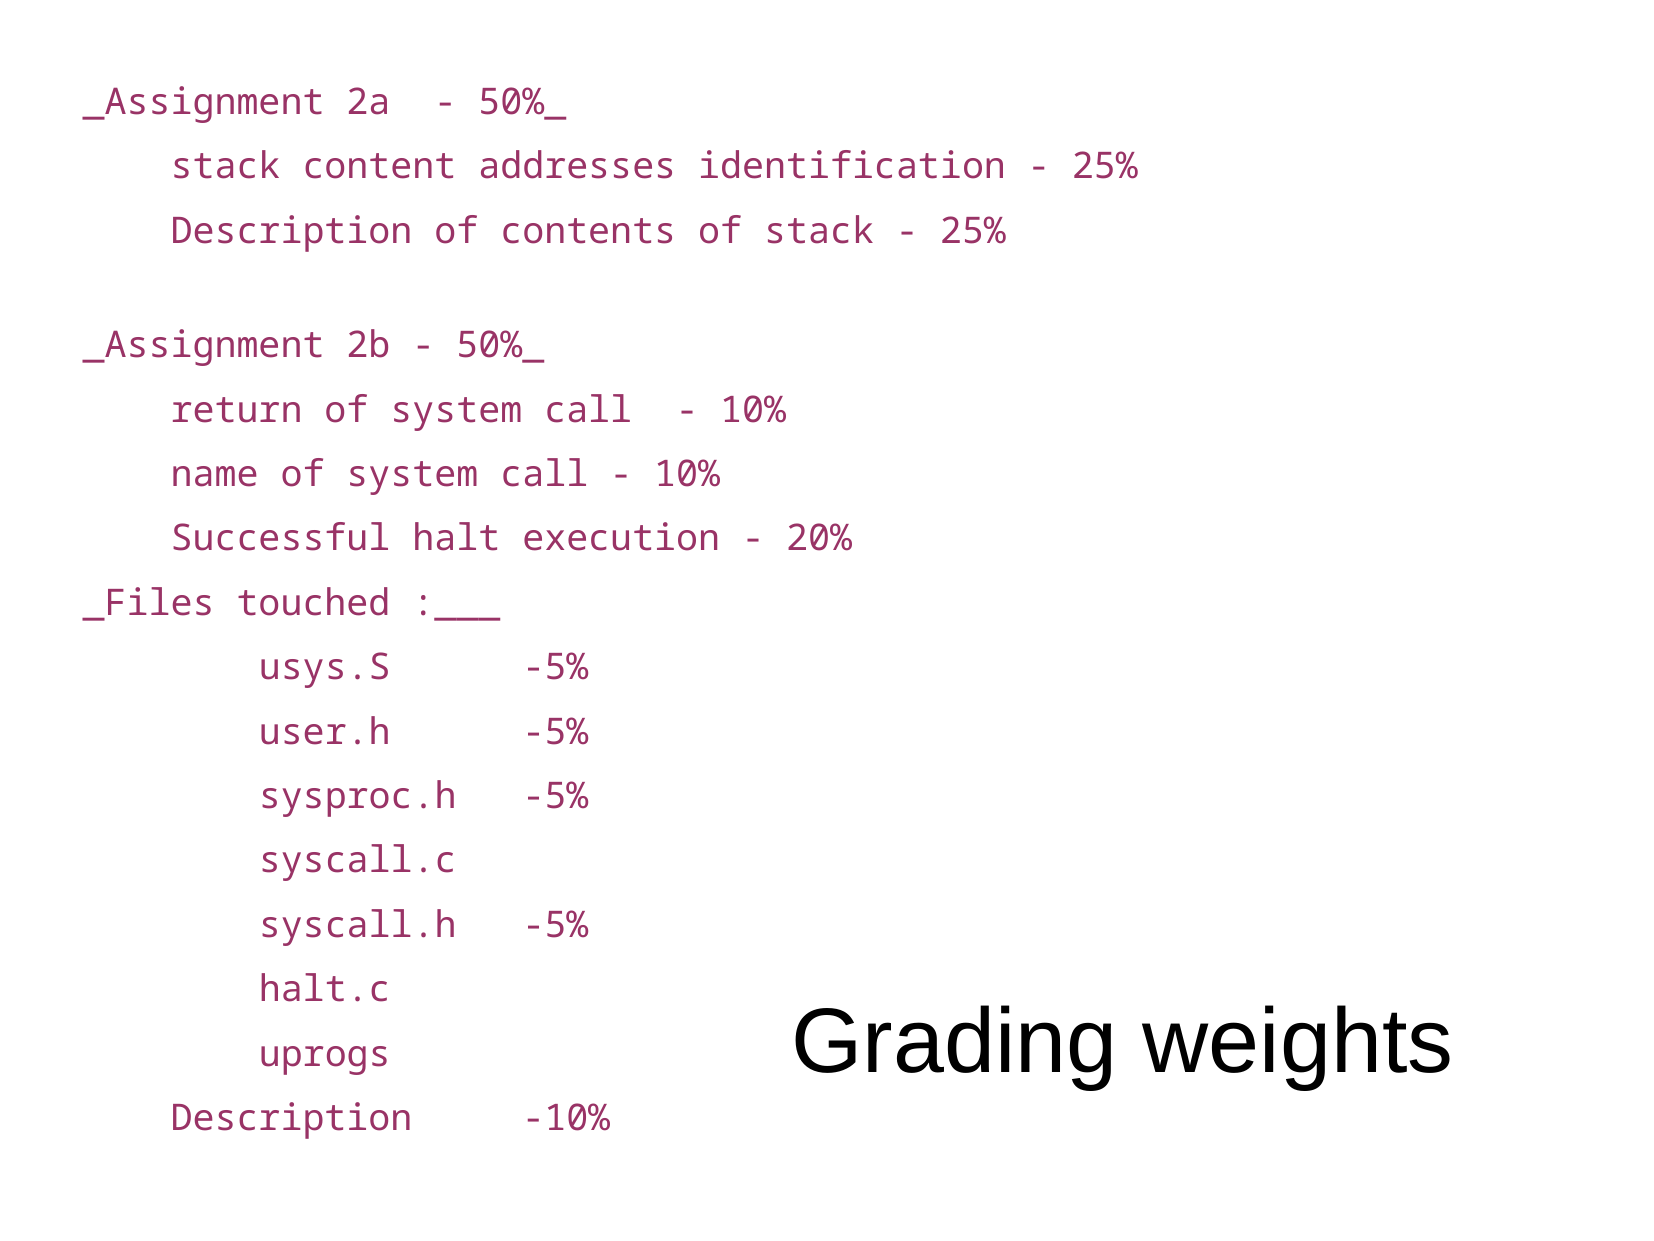

# _Assignment 2a - 50%_
 stack content addresses identification - 25%
 Description of contents of stack - 25%
_Assignment 2b - 50%_
 return of system call - 10%
 name of system call - 10%
 Successful halt execution - 20%
_Files touched :___
 usys.S -5%
 user.h -5%
 sysproc.h -5%
 syscall.c
 syscall.h -5%
 halt.c
 uprogs
 Description -10%
Grading weights